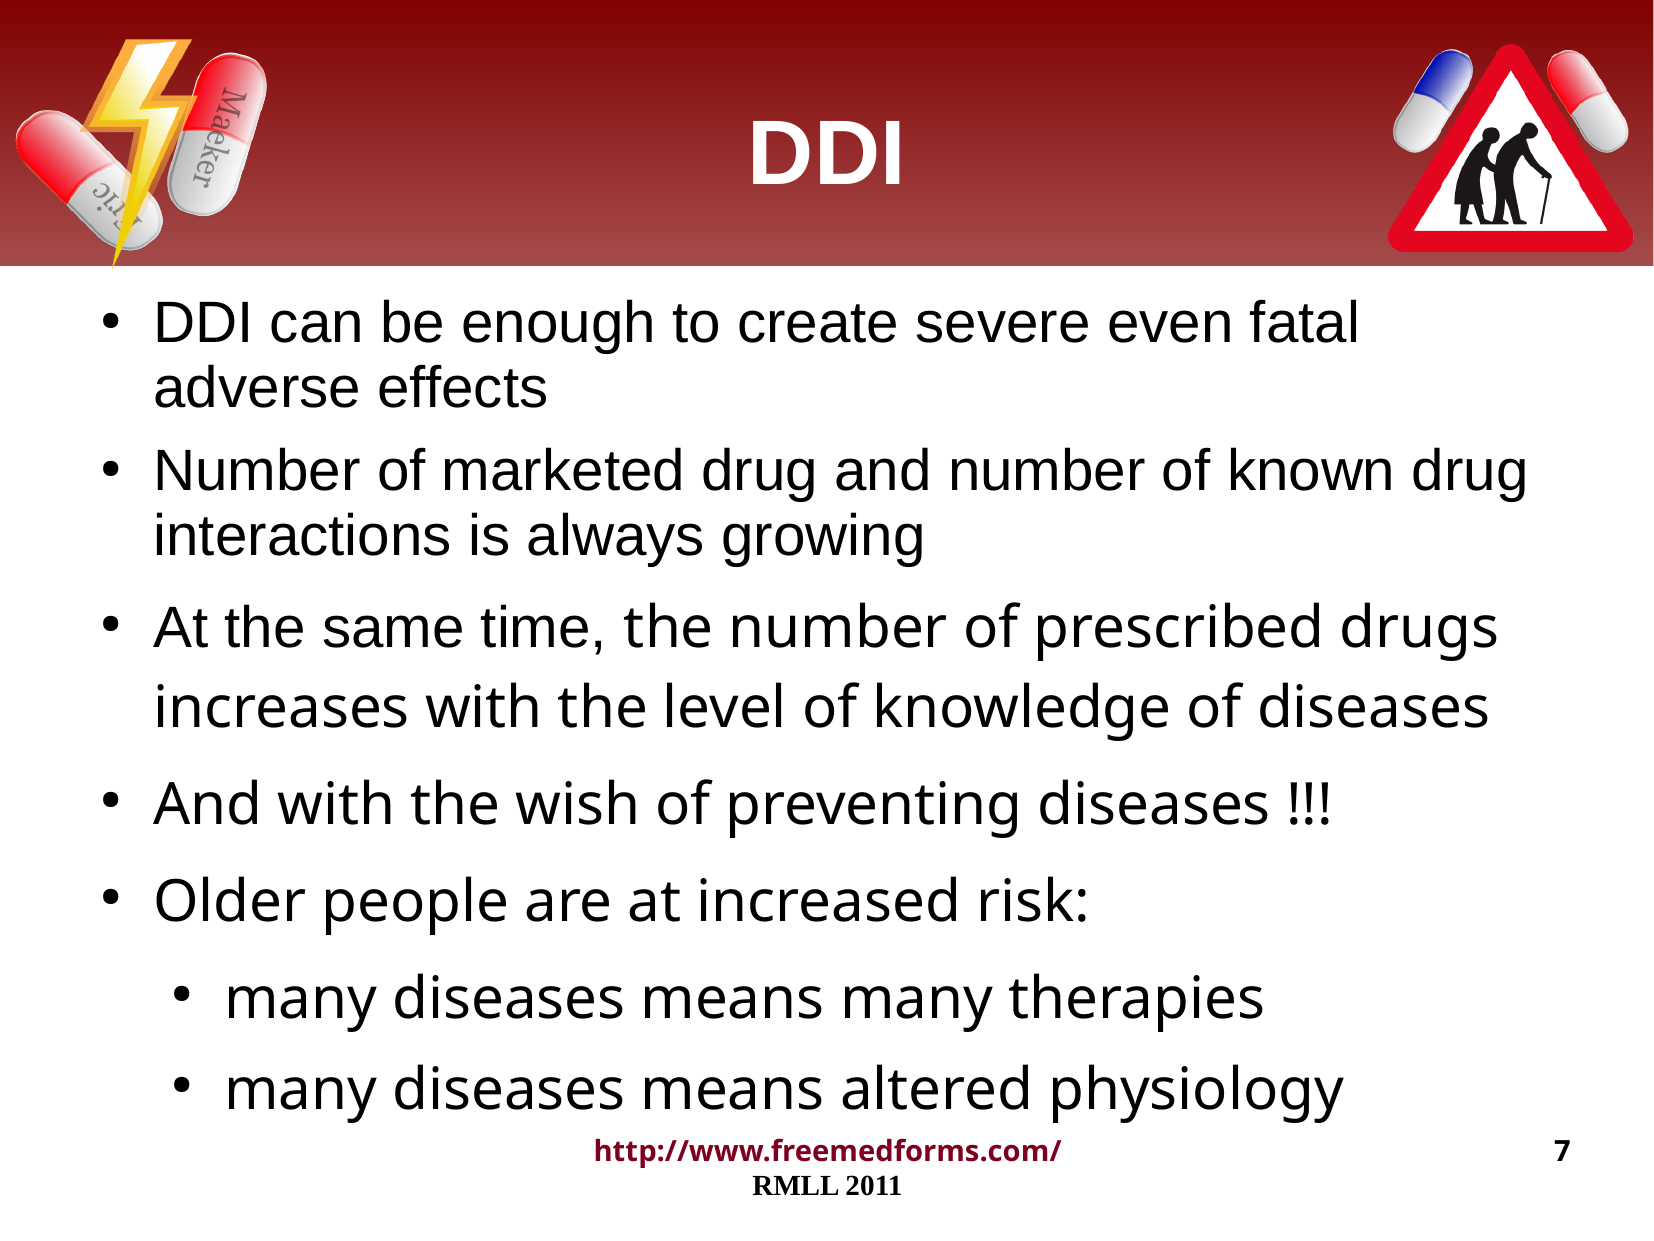

# DDI
DDI can be enough to create severe even fatal adverse effects
Number of marketed drug and number of known drug interactions is always growing
At the same time, the number of prescribed drugs increases with the level of knowledge of diseases
And with the wish of preventing diseases !!!
Older people are at increased risk:
many diseases means many therapies
many diseases means altered physiology
7